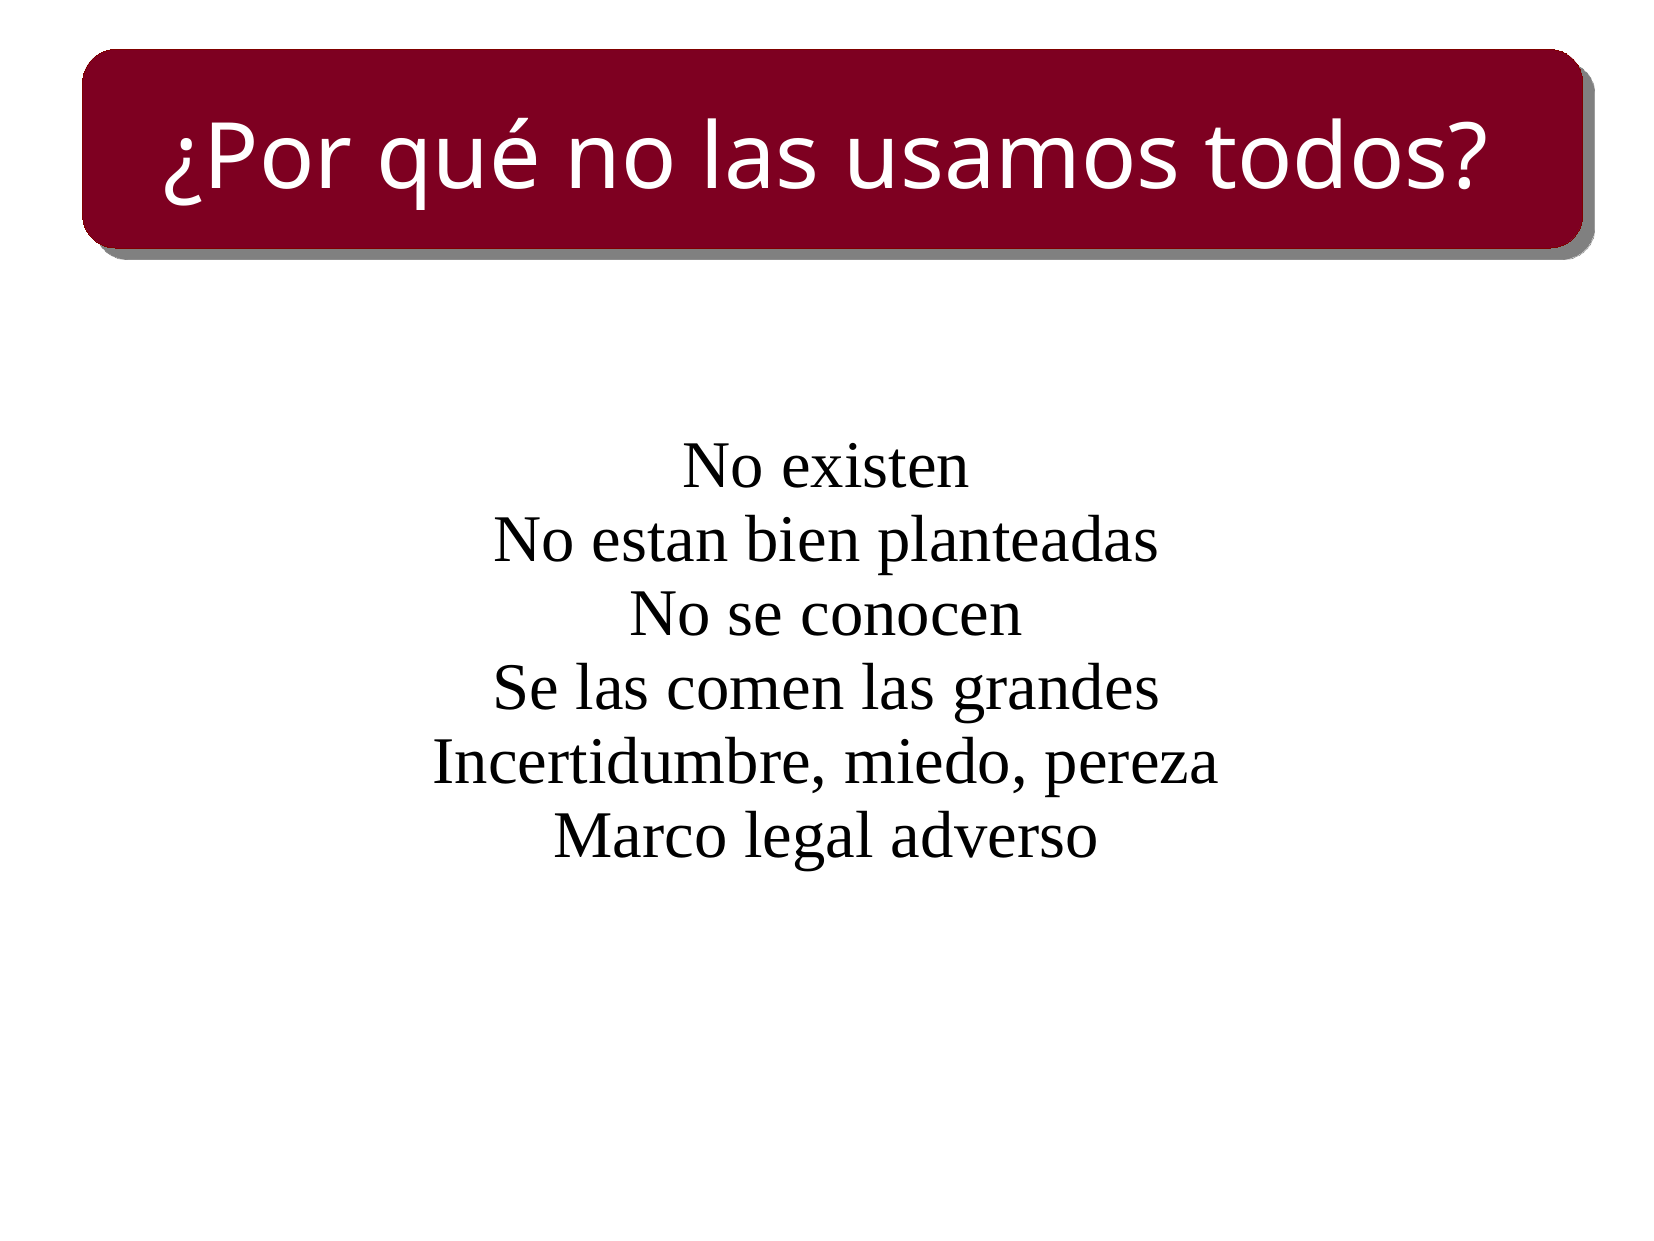

# ¿Por qué no las usamos todos?
No existen
No estan bien planteadas
No se conocen
Se las comen las grandes
Incertidumbre, miedo, pereza
Marco legal adverso